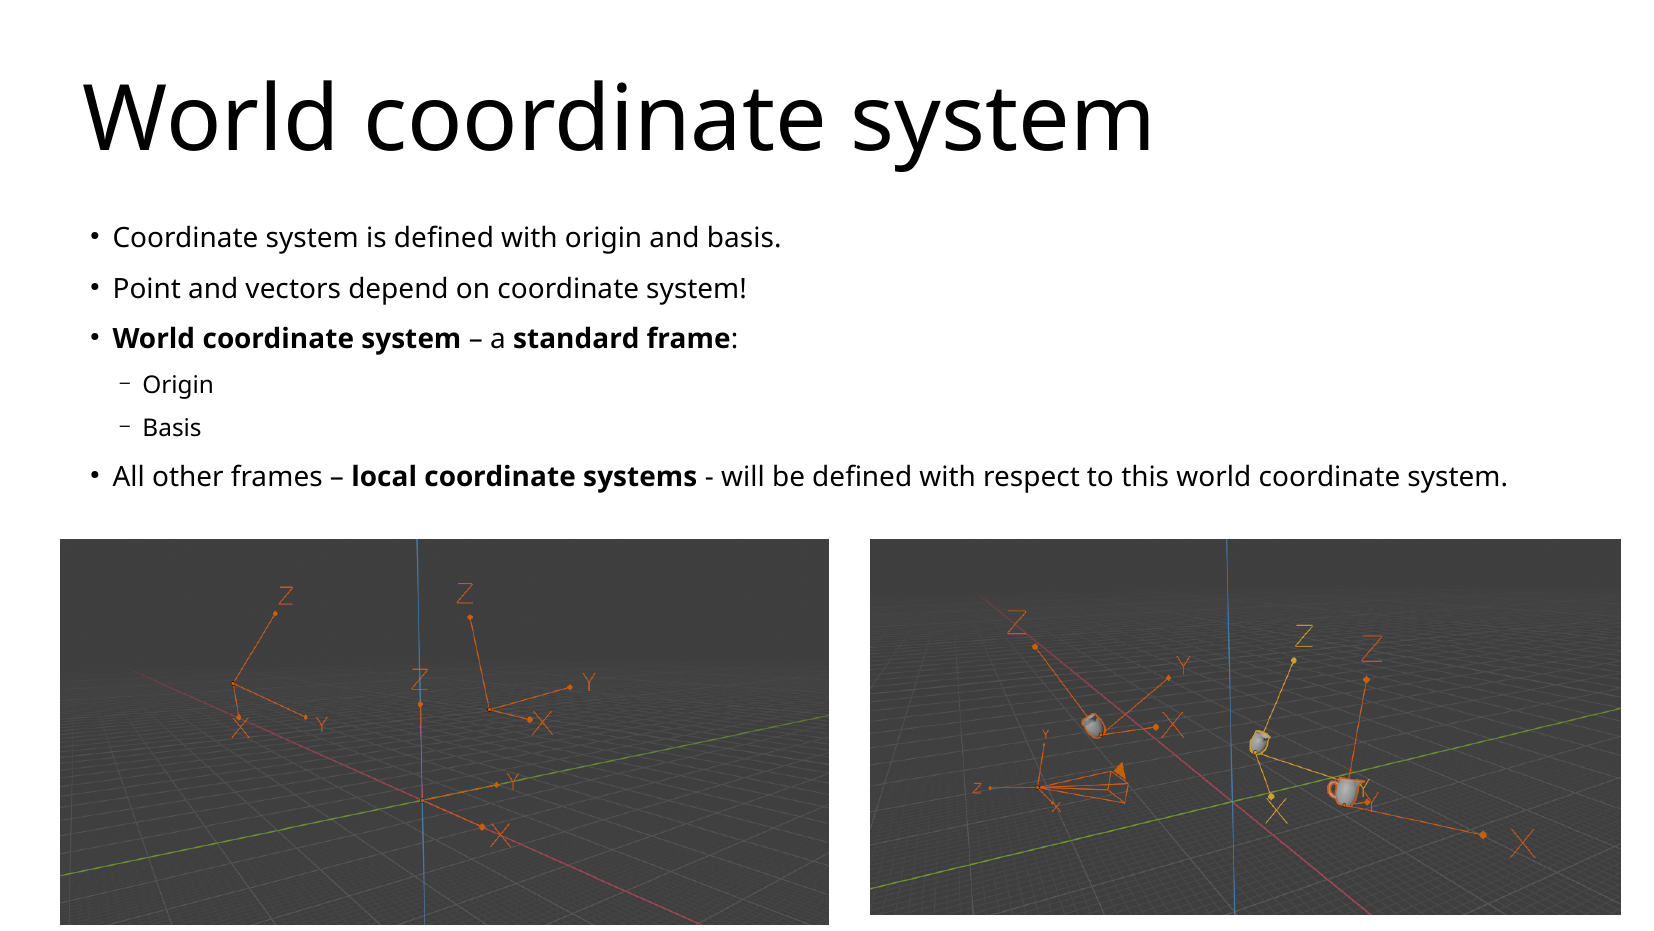

# World coordinate system
Coordinate system is defined with origin and basis.
Point and vectors depend on coordinate system!
World coordinate system – a standard frame:
Origin
Basis
All other frames – local coordinate systems - will be defined with respect to this world coordinate system.